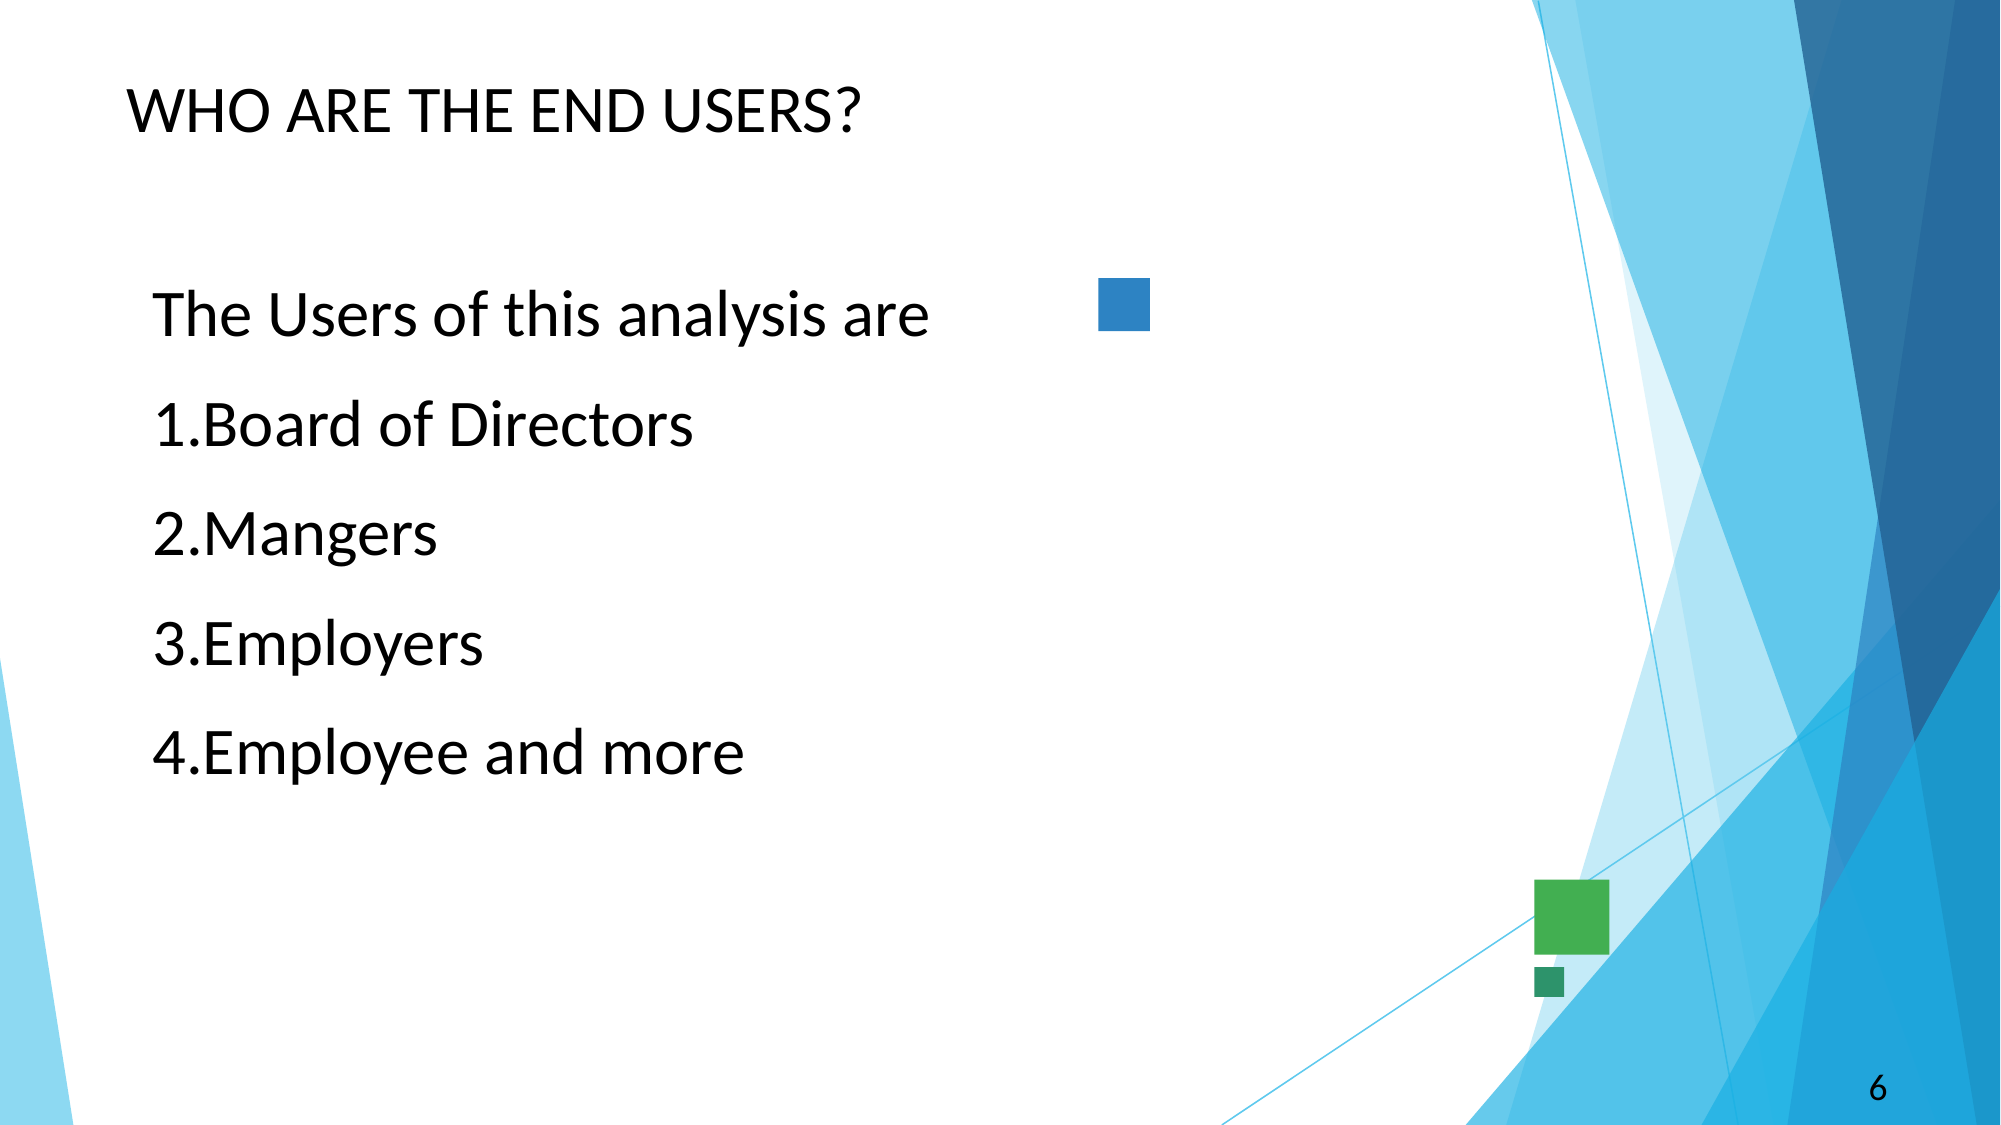

# WHO ARE THE END USERS?
The Users of this analysis are
1.Board of Directors
2.Mangers
3.Employers
4.Employee and more